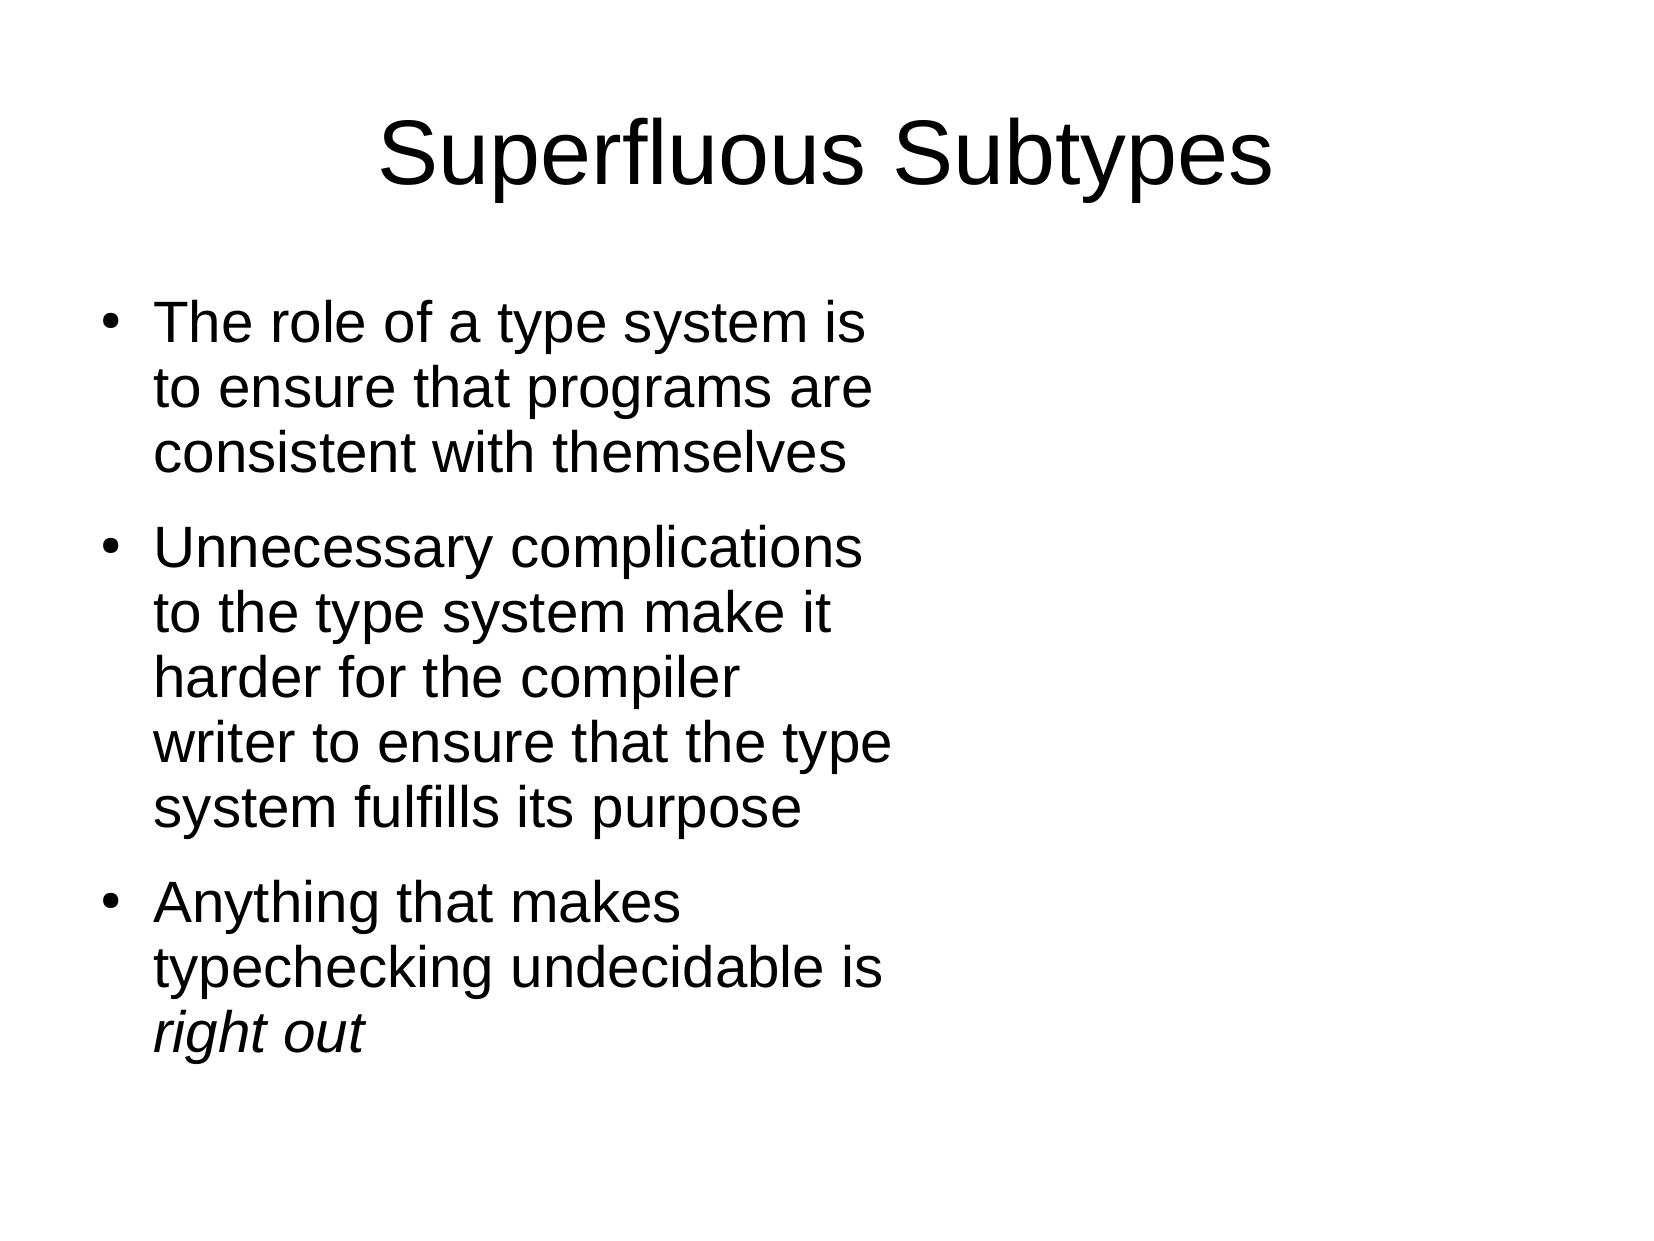

# Superfluous Subtypes
The role of a type system is to ensure that programs are consistent with themselves
Unnecessary complications to the type system make it harder for the compiler writer to ensure that the type system fulfills its purpose
Anything that makes typechecking undecidable is right out